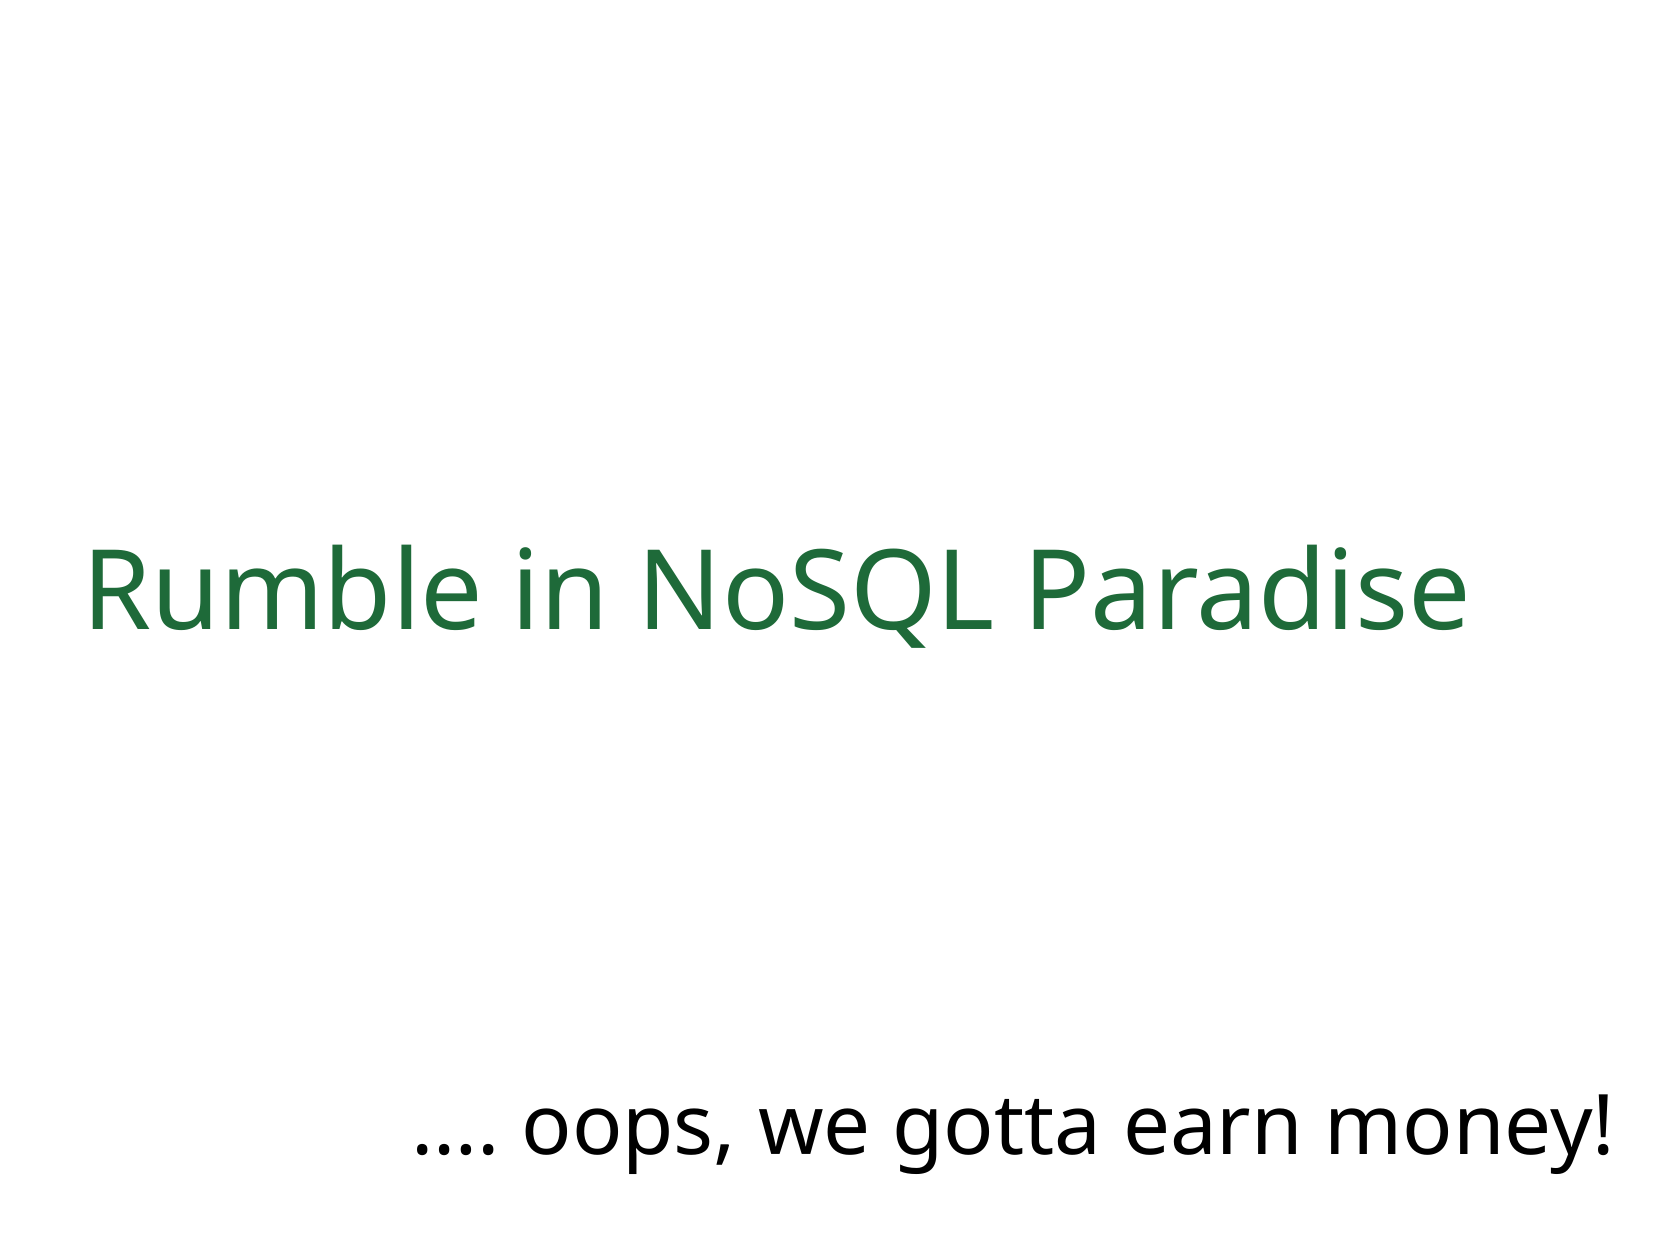

# Rumble in NoSQL Paradise
…. oops, we gotta earn money!